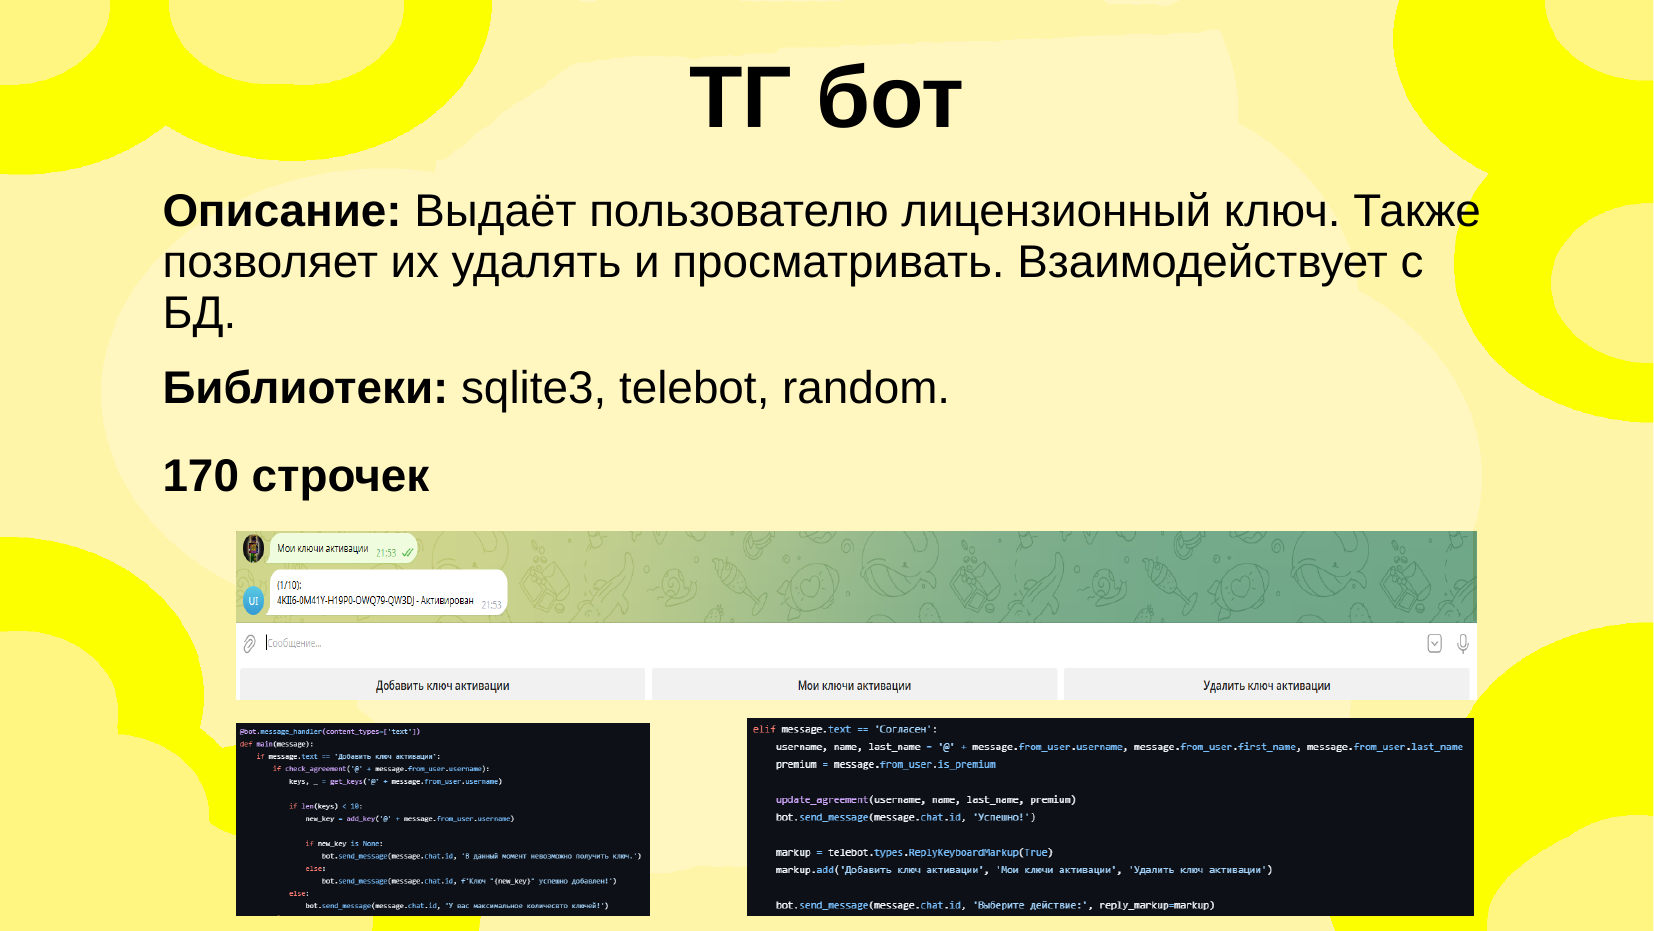

ТГ бот
Описание: Выдаёт пользователю лицензионный ключ. Также позволяет их удалять и просматривать. Взаимодействует с БД.
Библиотеки: sqlite3, telebot, random.
170 строчек